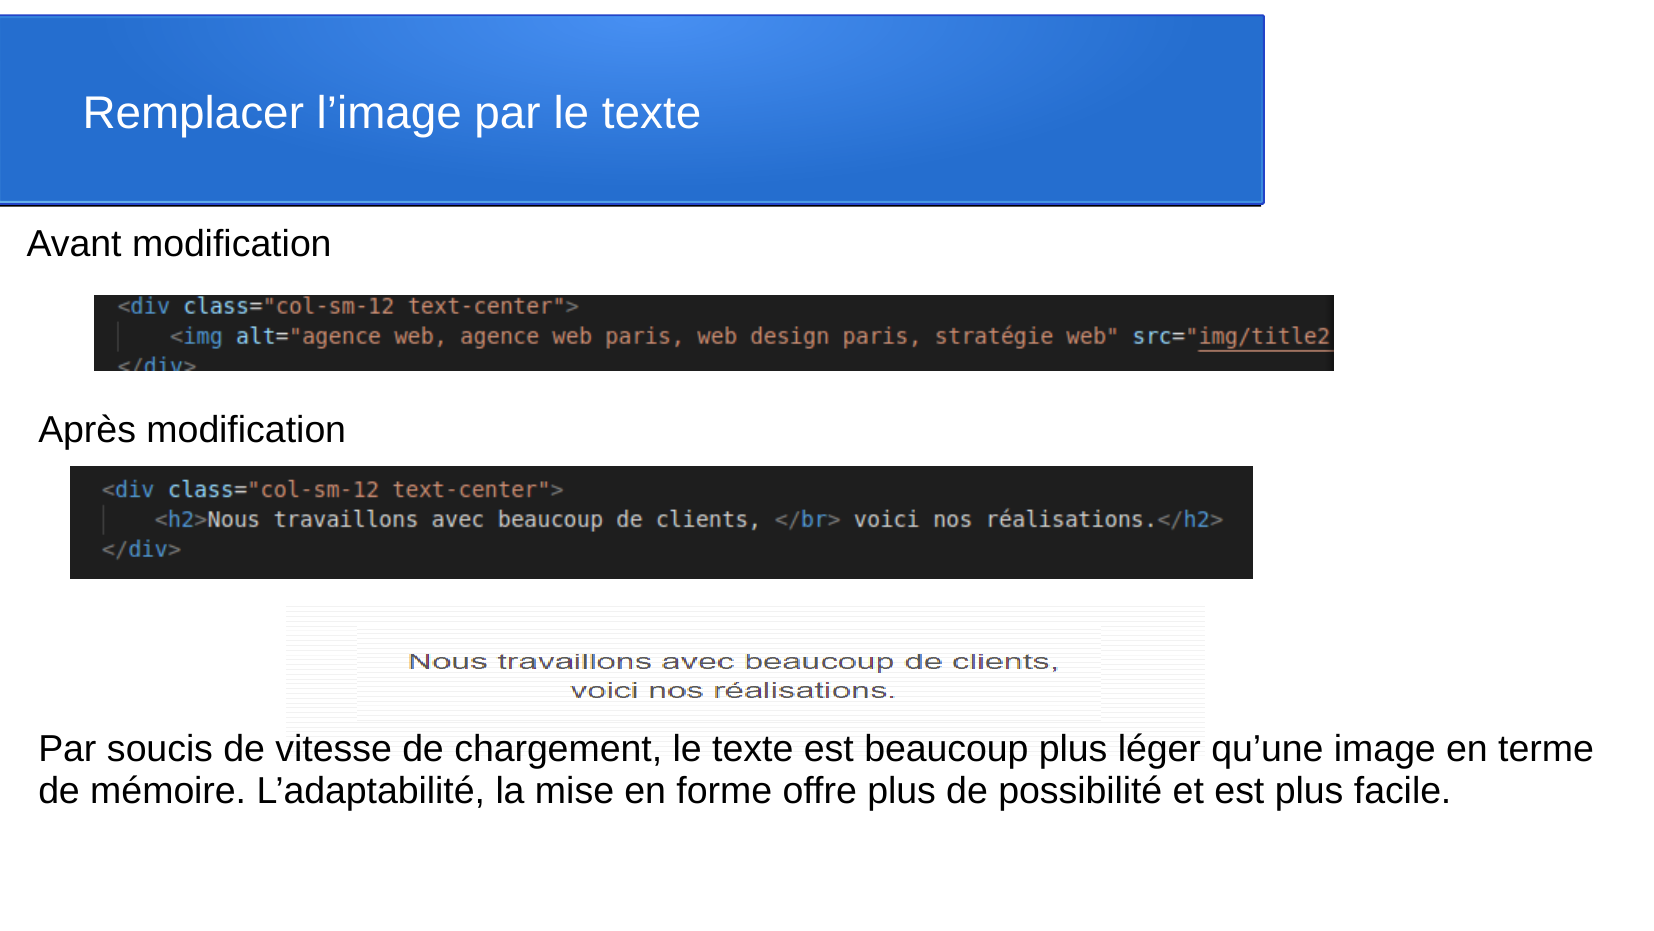

# Remplacer l’image par le texte
Avant modification
Après modification
Par soucis de vitesse de chargement, le texte est beaucoup plus léger qu’une image en terme de mémoire. L’adaptabilité, la mise en forme offre plus de possibilité et est plus facile.